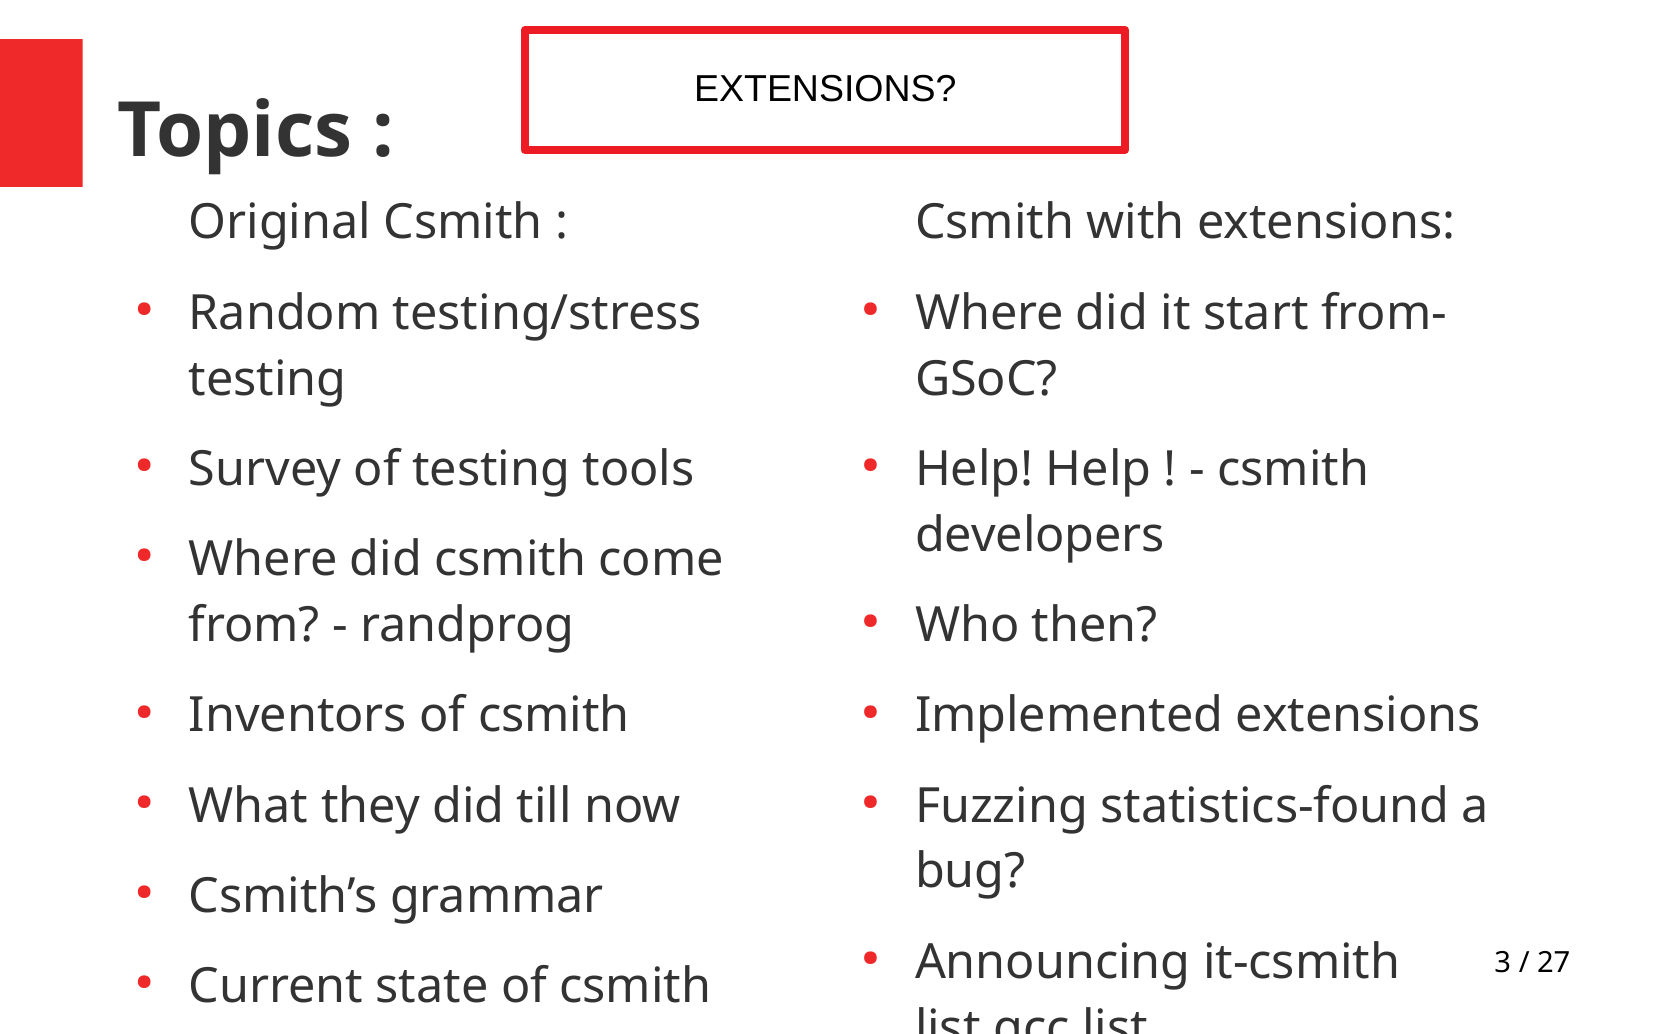

# Topics :
 EXTENSIONS?
Original Csmith :
Random testing/stress testing
Survey of testing tools
Where did csmith come from? - randprog
Inventors of csmith
What they did till now
Csmith’s grammar
Current state of csmith
Csmith with extensions:
Where did it start from-GSoC?
Help! Help ! - csmith developers
Who then?
Implemented extensions
Fuzzing statistics-found a bug?
Announcing it-csmith list,gcc list
Future plans
3